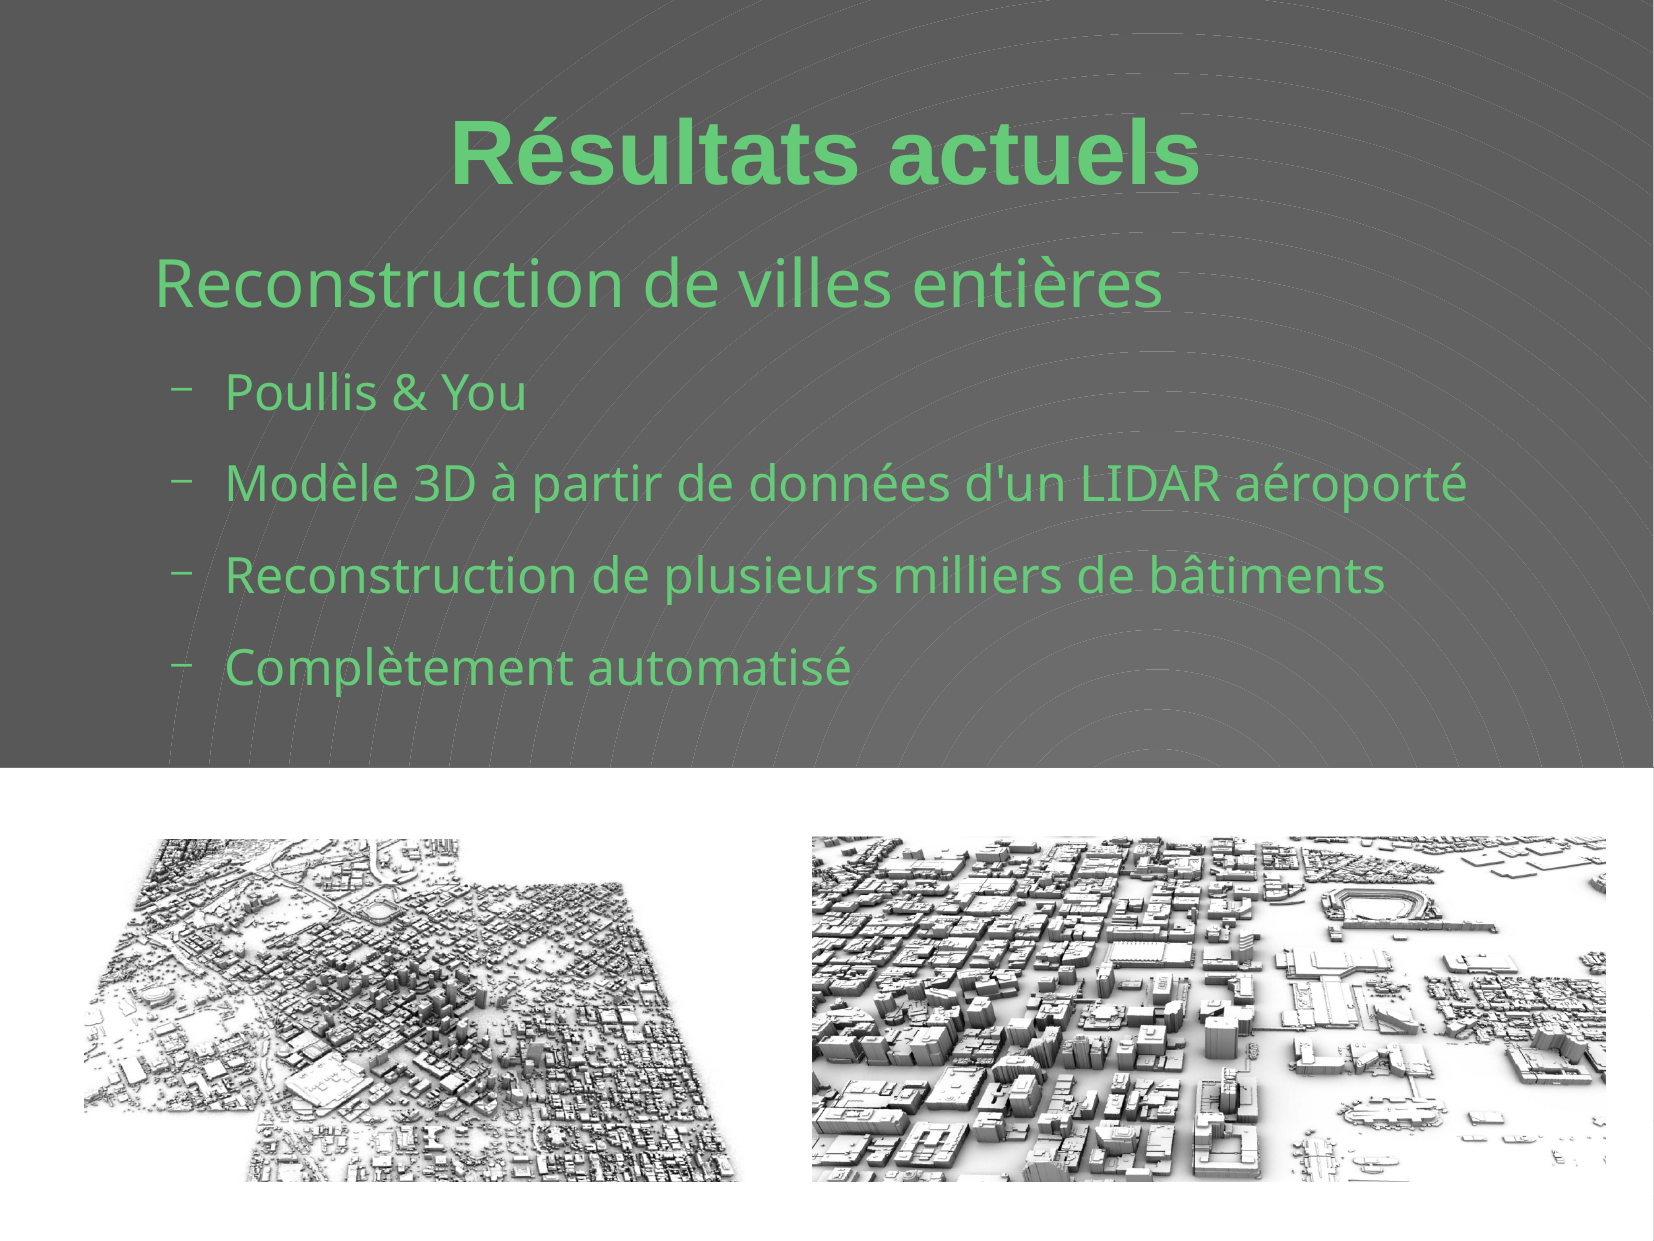

# Résultats actuels
Reconstruction de villes entières
Poullis & You
Modèle 3D à partir de données d'un LIDAR aéroporté
Reconstruction de plusieurs milliers de bâtiments
Complètement automatisé